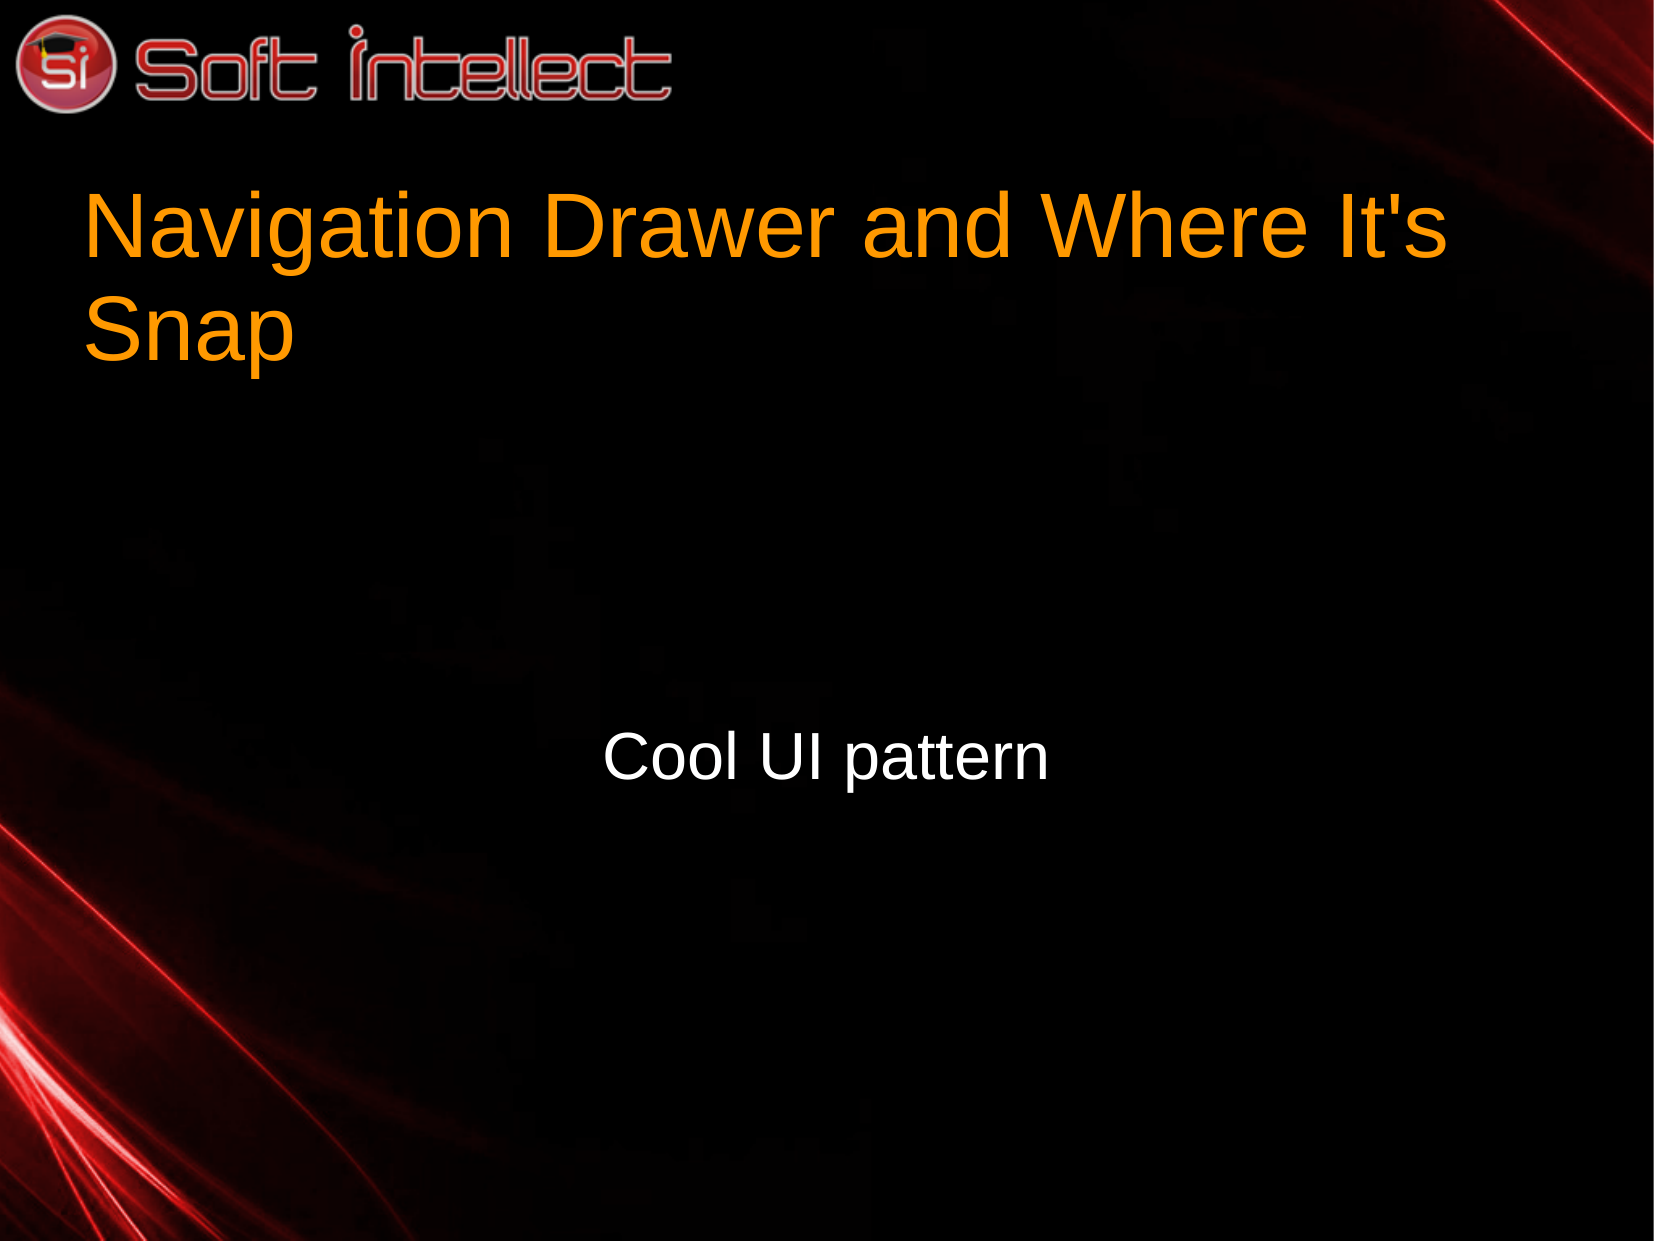

# Navigation Drawer and Where It's Snap
Cool UI pattern